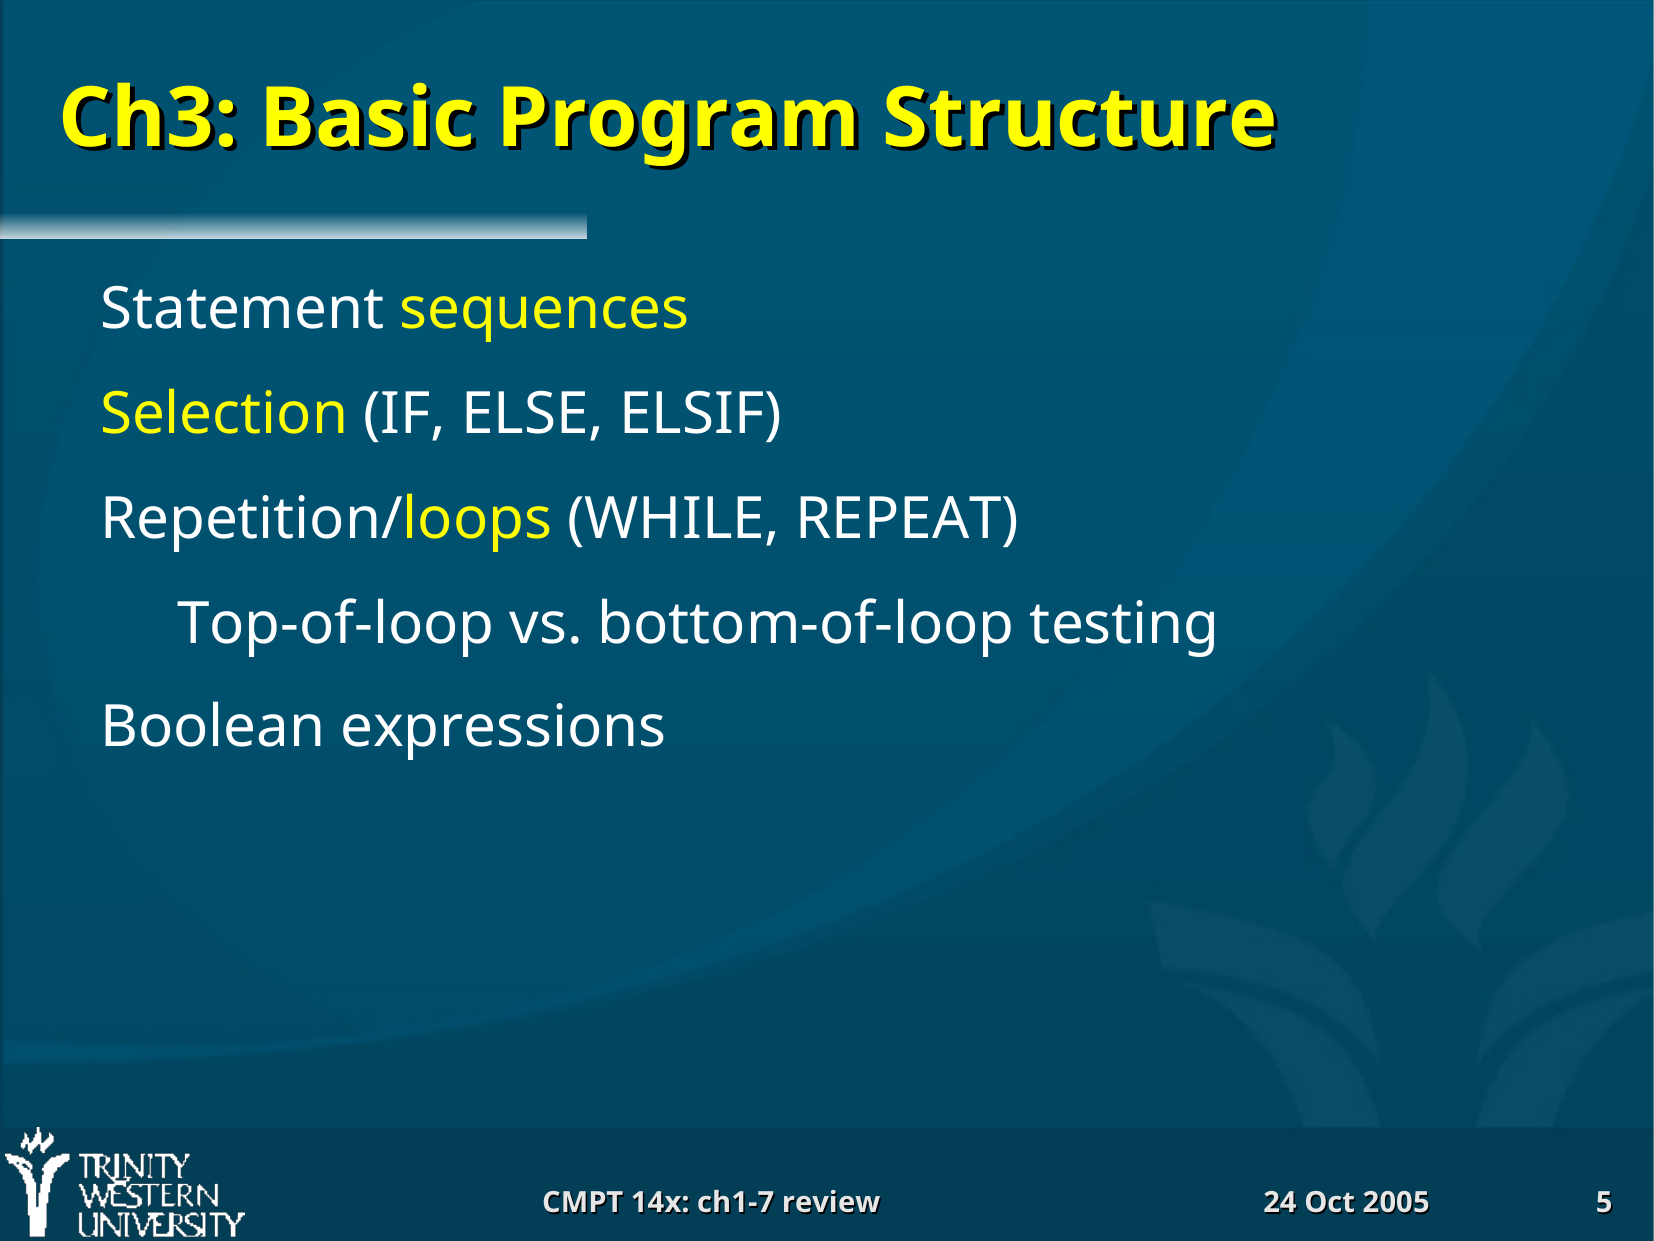

# Ch3: Basic Program Structure
Statement sequences
Selection (IF, ELSE, ELSIF)
Repetition/loops (WHILE, REPEAT)
Top-of-loop vs. bottom-of-loop testing
Boolean expressions
CMPT 14x: ch1-7 review
24 Oct 2005
5